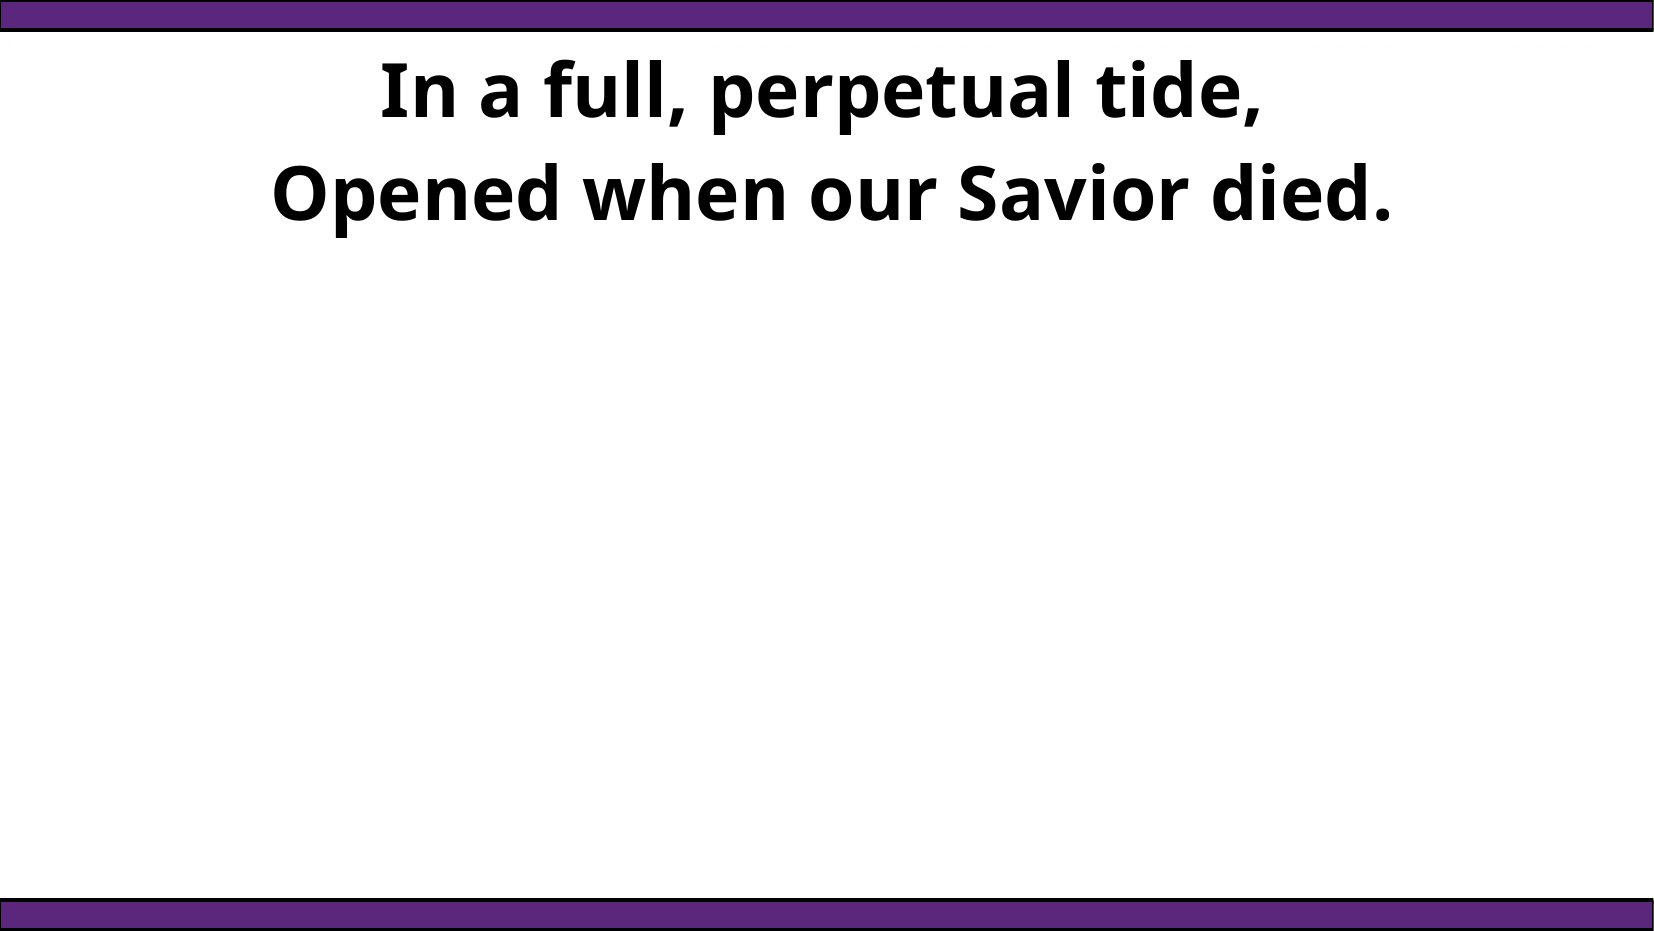

In a full, perpetual tide,
Opened when our Savior died.